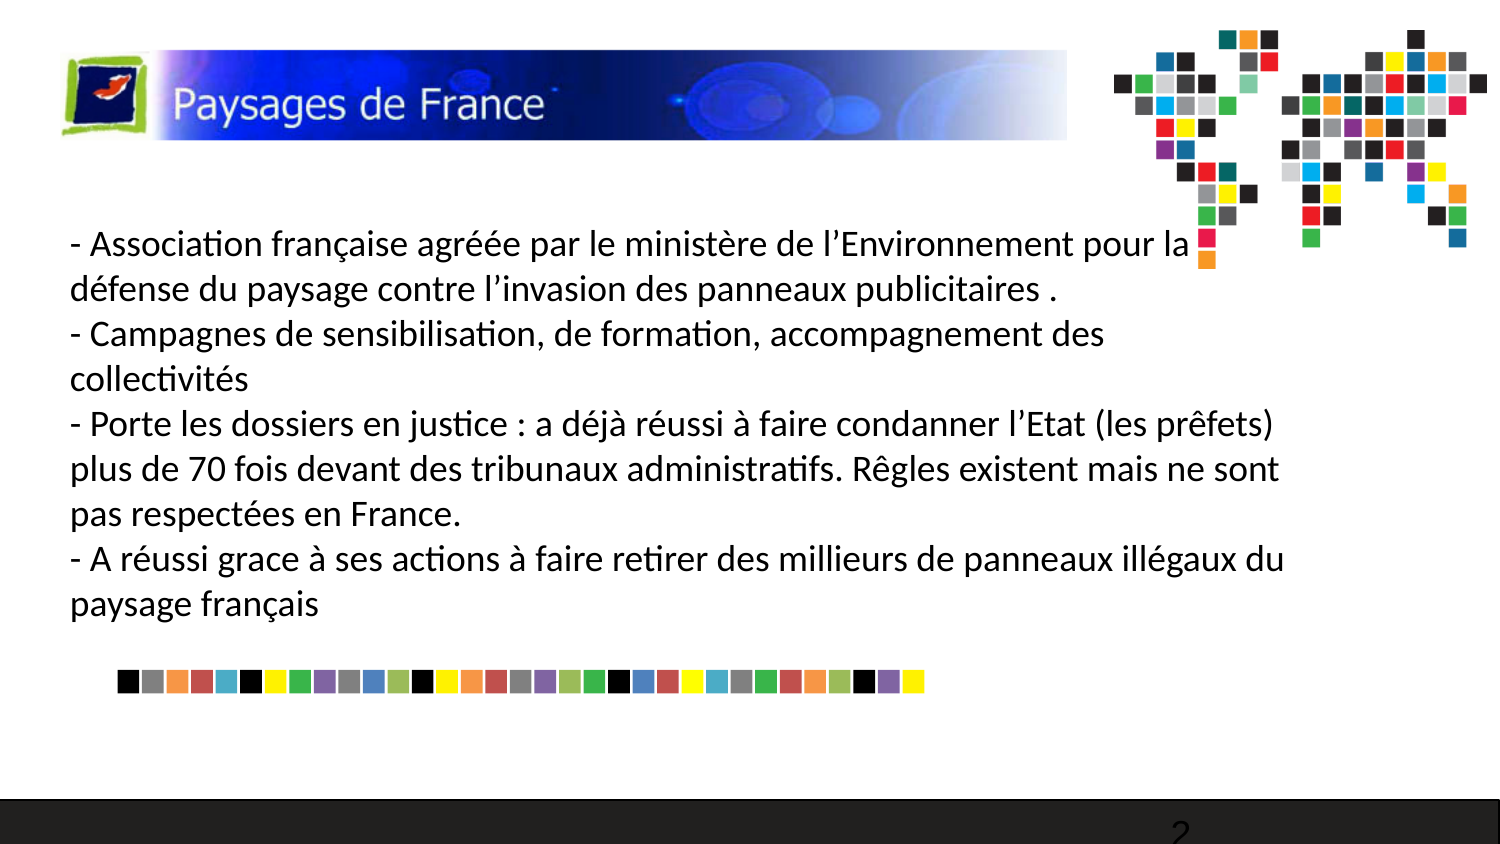

- Association française agréée par le ministère de l’Environnement pour la défense du paysage contre l’invasion des panneaux publicitaires .
- Campagnes de sensibilisation, de formation, accompagnement des collectivités
- Porte les dossiers en justice : a déjà réussi à faire condanner l’Etat (les prêfets) plus de 70 fois devant des tribunaux administratifs. Rêgles existent mais ne sont pas respectées en France.
- A réussi grace à ses actions à faire retirer des millieurs de panneaux illégaux du paysage français